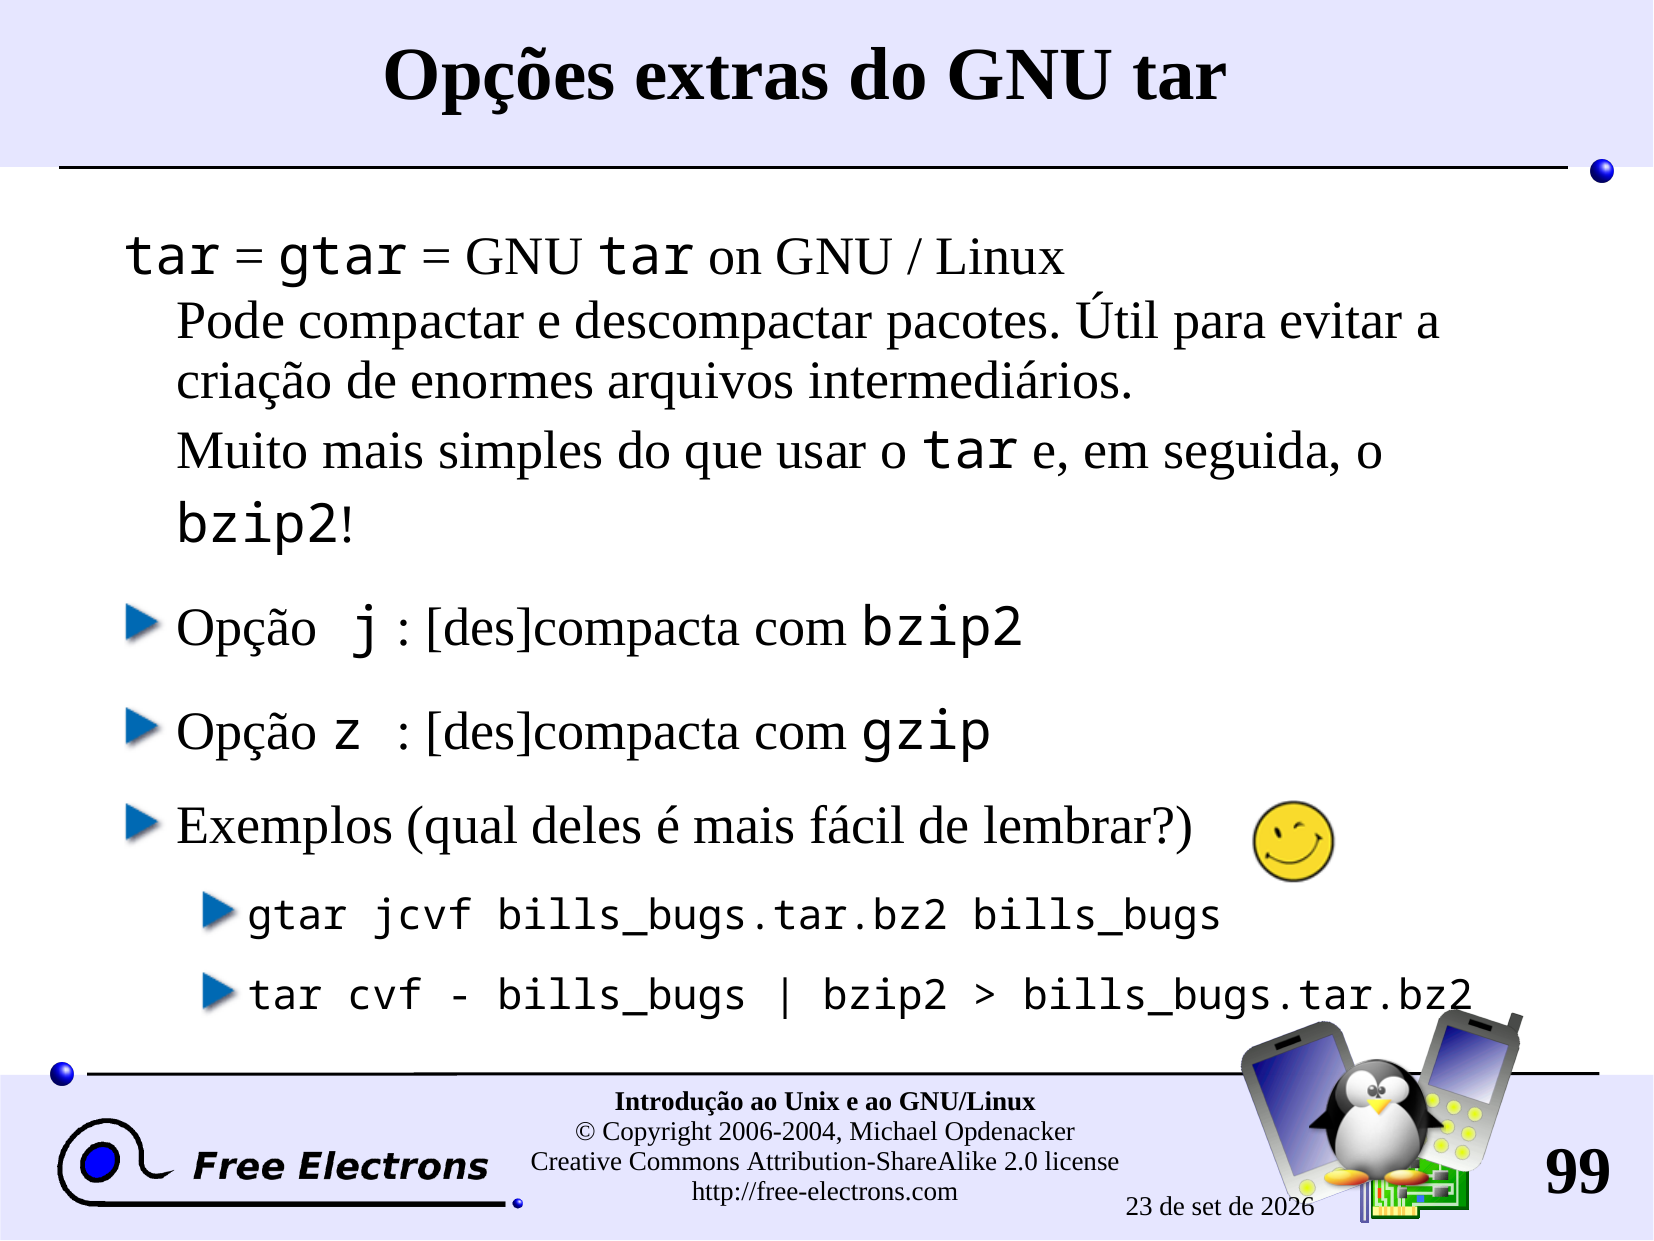

# Opções extras do GNU tar
tar = gtar = GNU tar on GNU / Linux
Pode compactar e descompactar pacotes. Útil para evitar a criação de enormes arquivos intermediários.
Muito mais simples do que usar o tar e, em seguida, o bzip2!
Opção j : [des]compacta com bzip2
Opção z : [des]compacta com gzip
Exemplos (qual deles é mais fácil de lembrar?)
gtar jcvf bills_bugs.tar.bz2 bills_bugs
tar cvf - bills_bugs | bzip2 > bills_bugs.tar.bz2